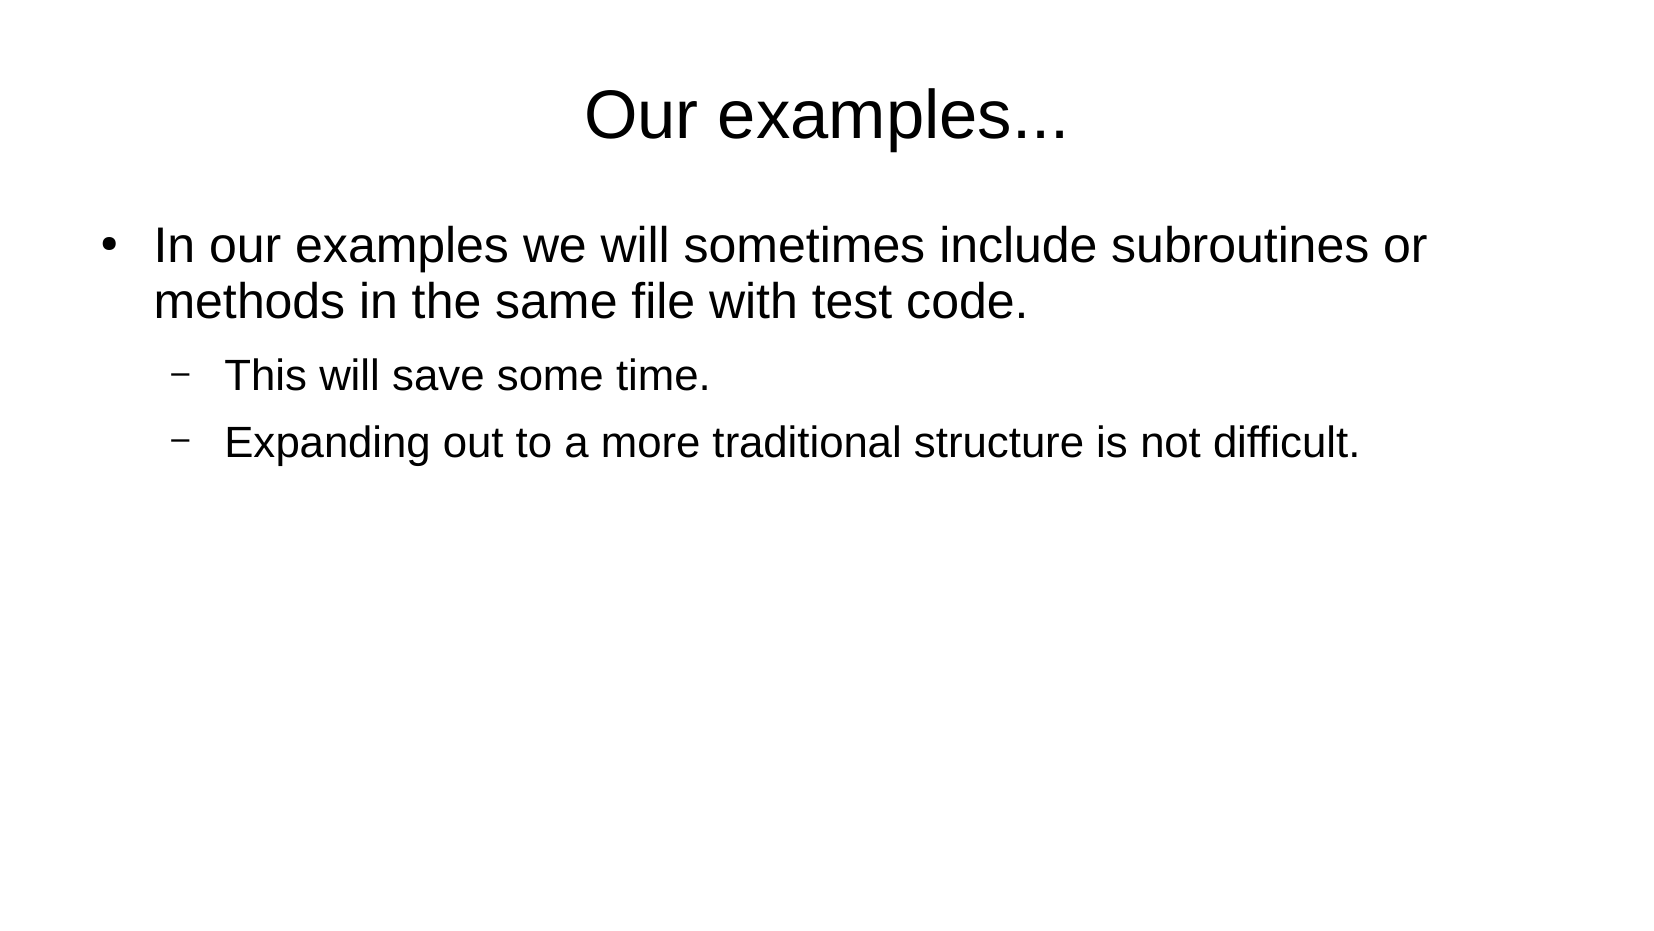

# Our examples...
In our examples we will sometimes include subroutines or methods in the same file with test code.
This will save some time.
Expanding out to a more traditional structure is not difficult.